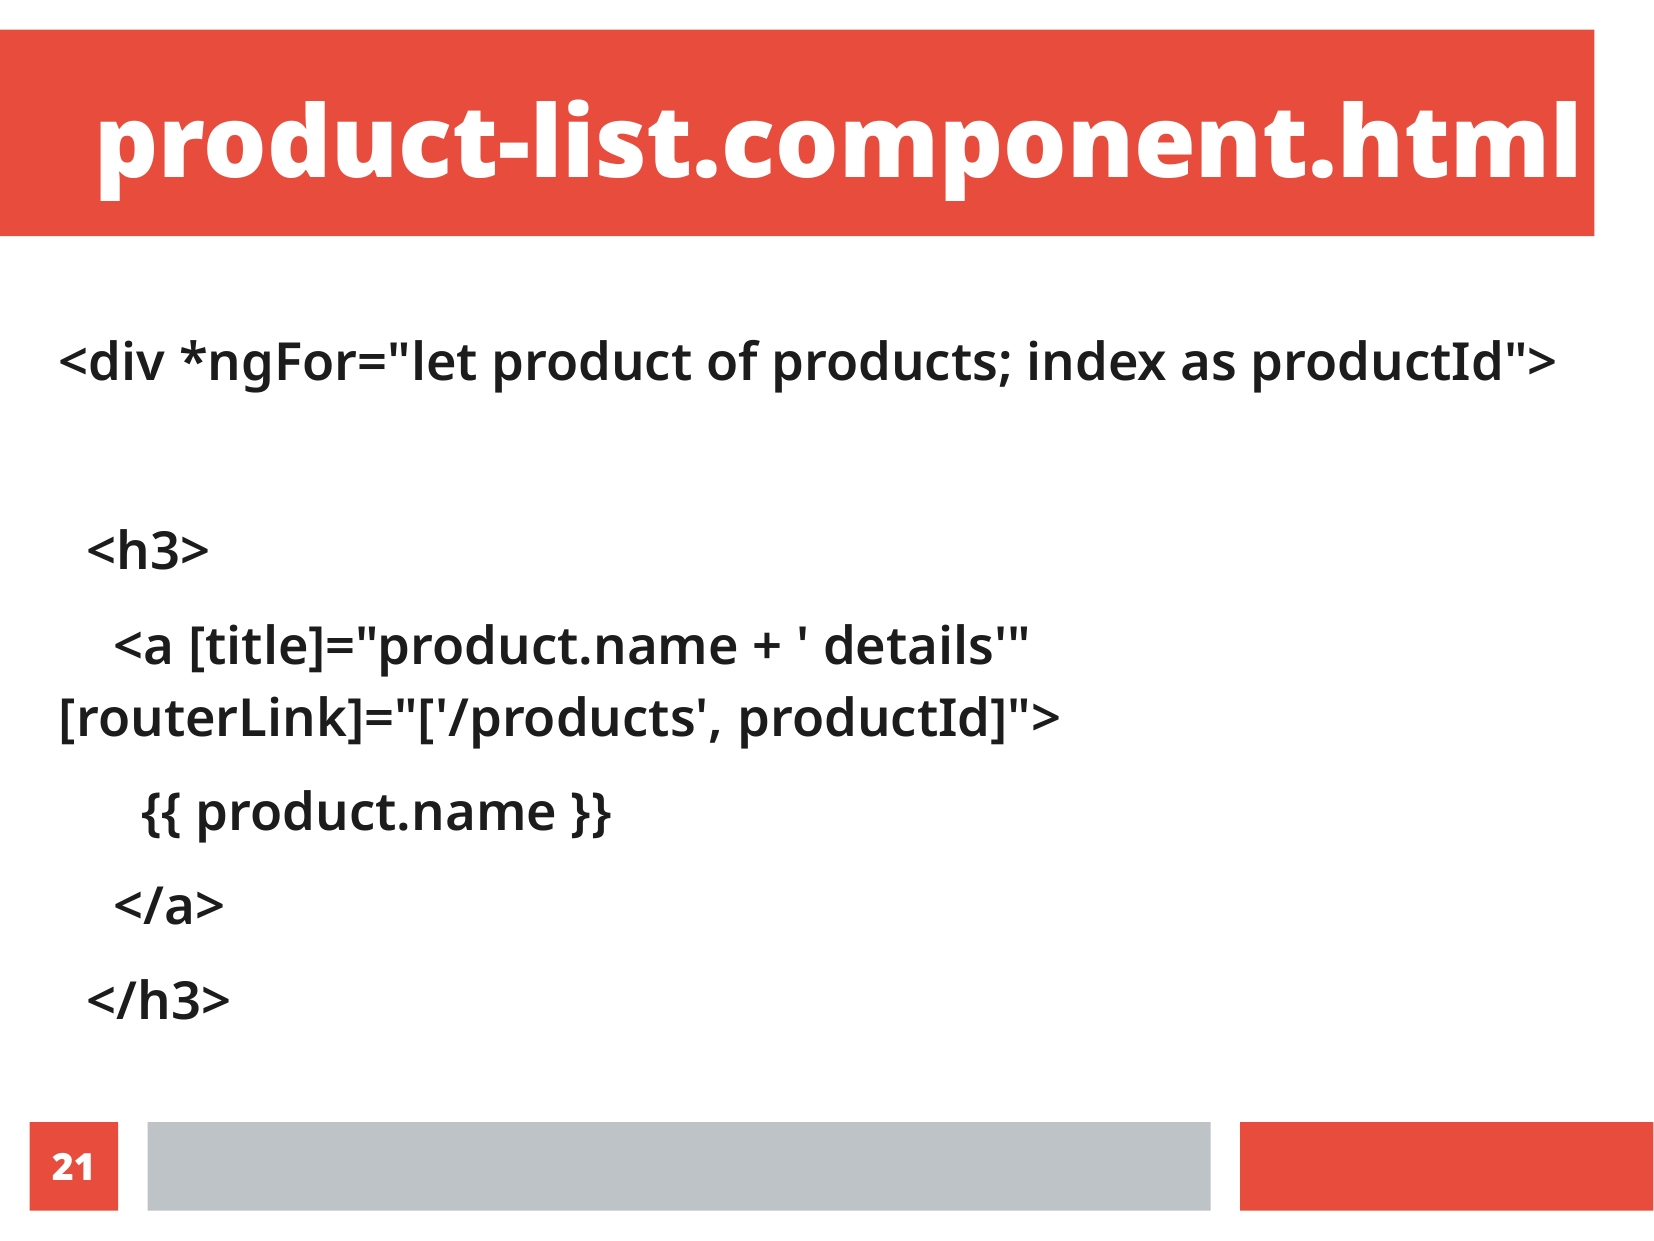

# product-list.component.html
<div *ngFor="let product of products; index as productId">
 <h3>
 <a [title]="product.name + ' details'" [routerLink]="['/products', productId]">
 {{ product.name }}
 </a>
 </h3>
21